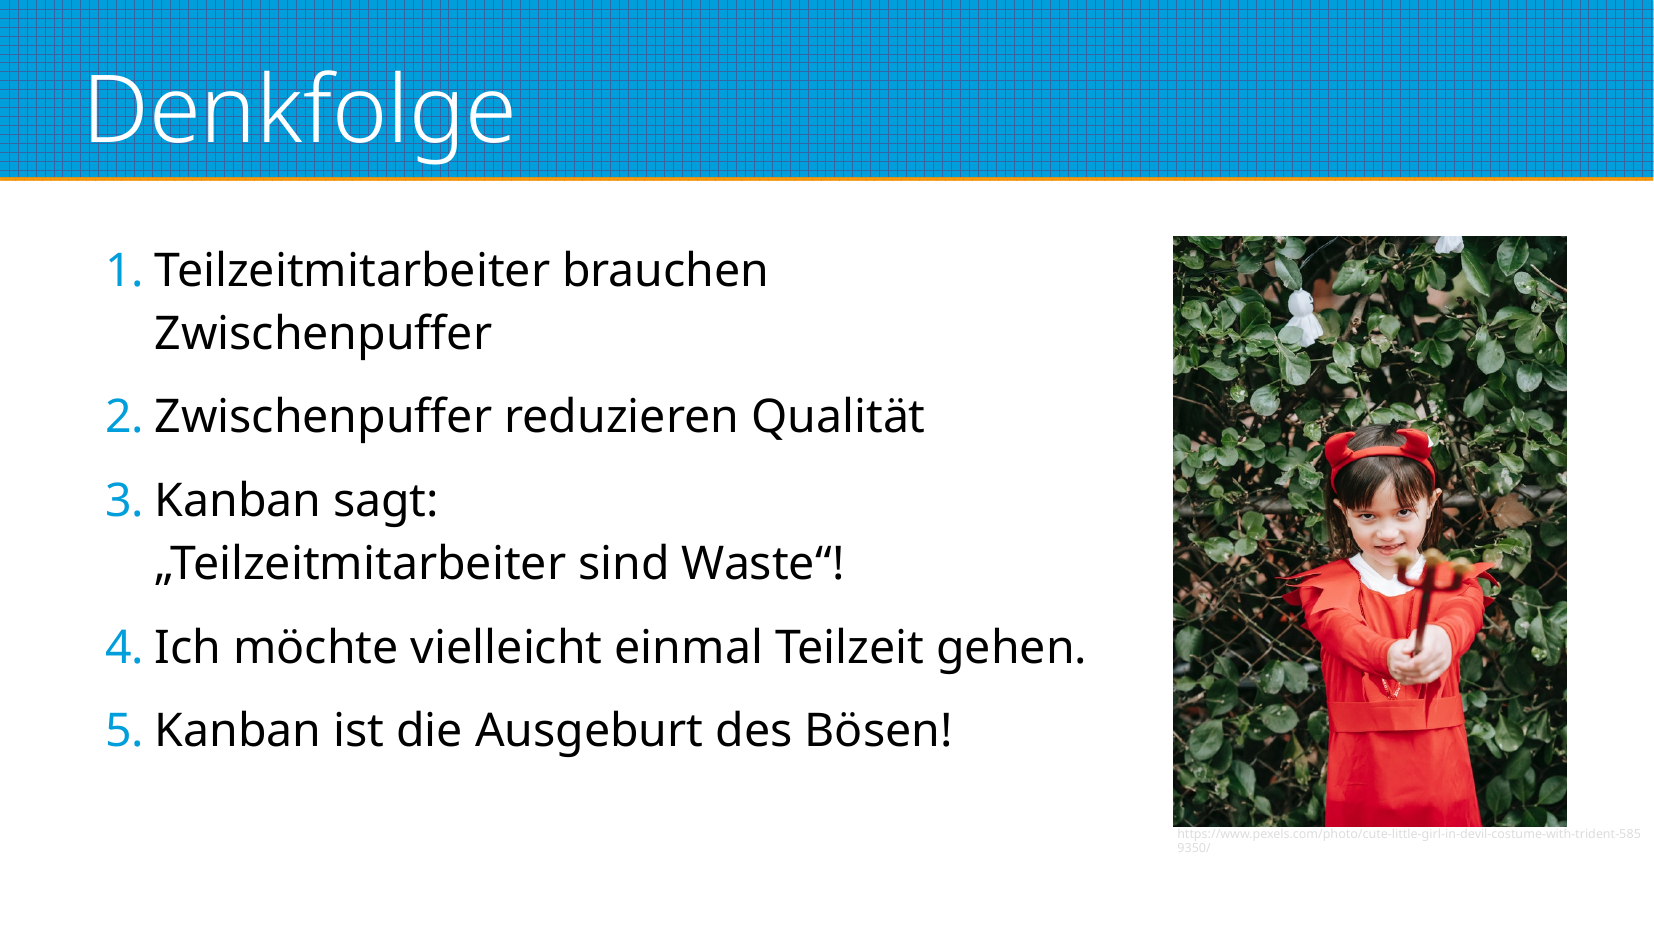

# Denkfolge
Teilzeitmitarbeiter brauchen Zwischenpuffer
Zwischenpuffer reduzieren Qualität
Kanban sagt:
„Teilzeitmitarbeiter sind Waste“!
Ich möchte vielleicht einmal Teilzeit gehen.
Kanban ist die Ausgeburt des Bösen!
https://www.pexels.com/photo/cute-little-girl-in-devil-costume-with-trident-5859350/